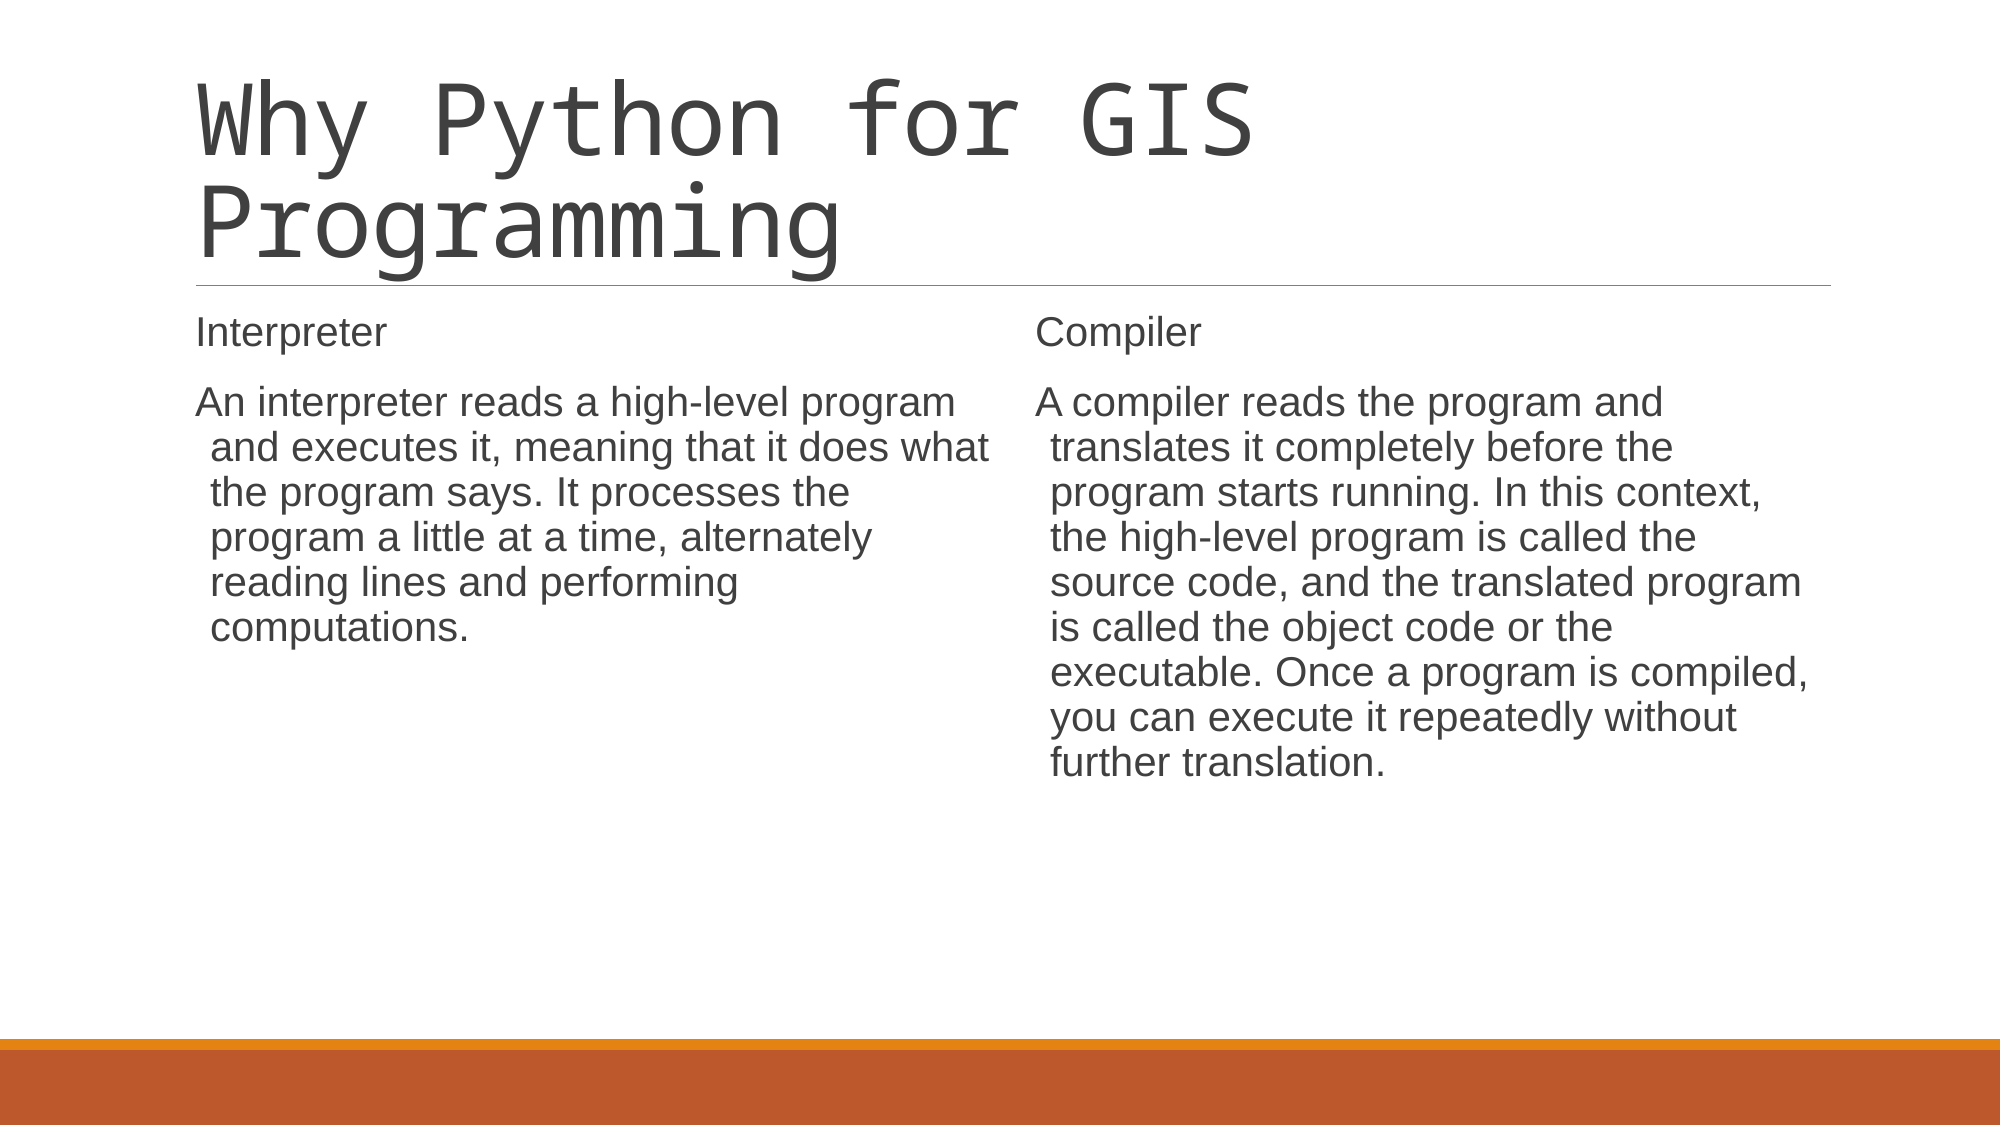

# Why Python for GIS Programming
Interpreter
An interpreter reads a high-level program and executes it, meaning that it does what the program says. It processes the program a little at a time, alternately reading lines and performing computations.
Compiler
A compiler reads the program and translates it completely before the program starts running. In this context, the high-level program is called the source code, and the translated program is called the object code or the executable. Once a program is compiled, you can execute it repeatedly without further translation.